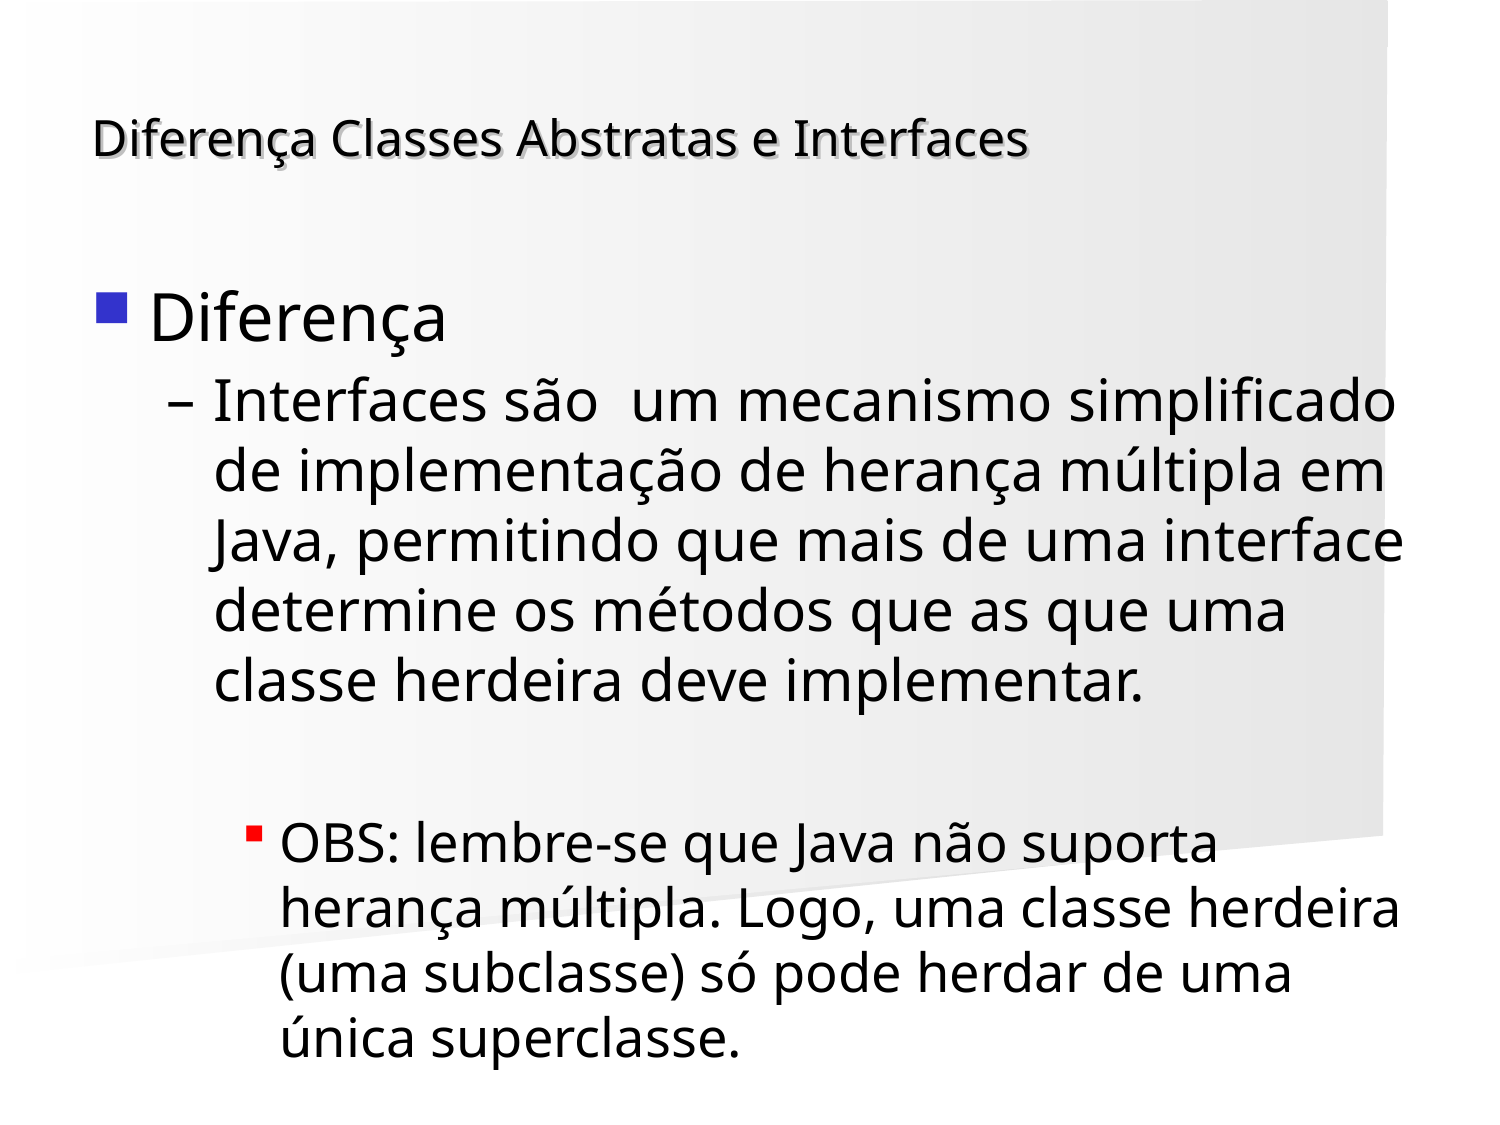

# Diferença Classes Abstratas e Interfaces
Diferença
Interfaces são um mecanismo simplificado de implementação de herança múltipla em Java, permitindo que mais de uma interface determine os métodos que as que uma classe herdeira deve implementar.
OBS: lembre-se que Java não suporta herança múltipla. Logo, uma classe herdeira (uma subclasse) só pode herdar de uma única superclasse.